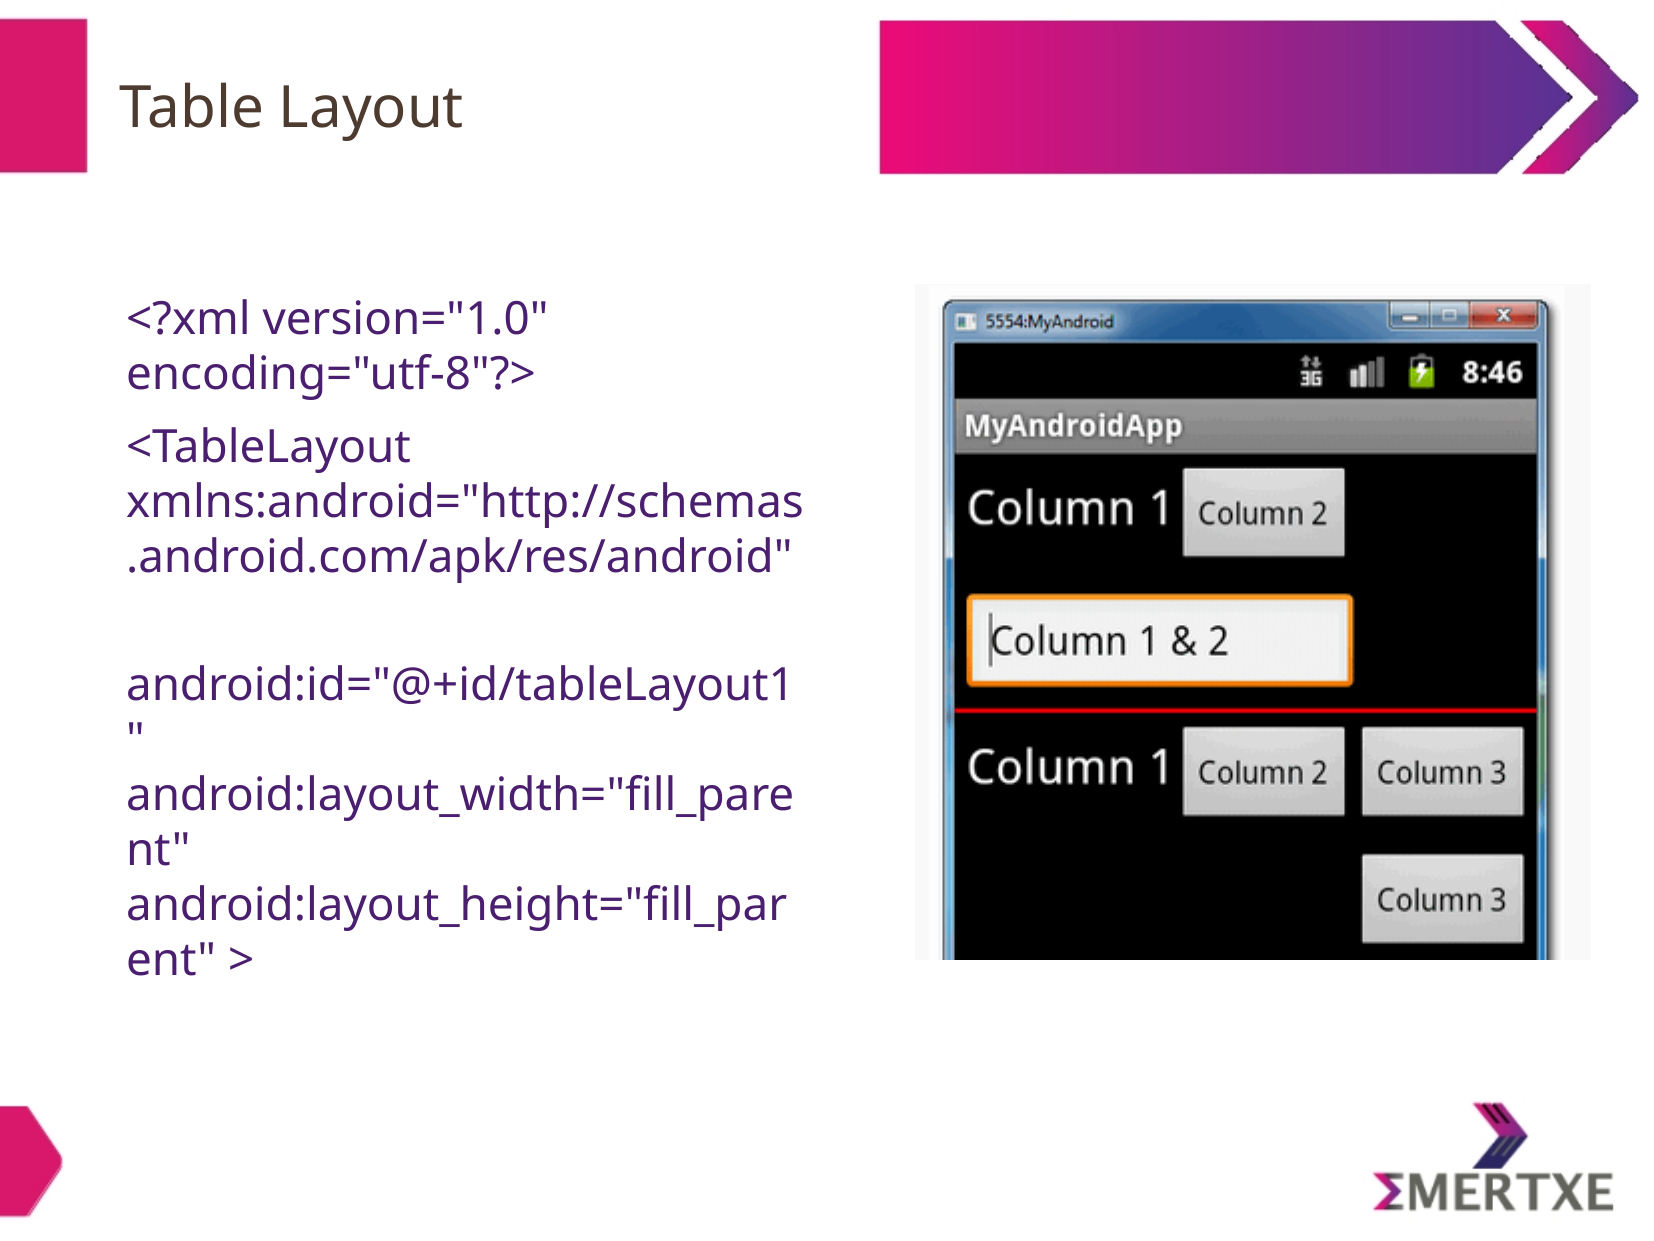

# Table Layout
<?xml version="1.0" encoding="utf-8"?>
<TableLayout xmlns:android="http://schemas.android.com/apk/res/android"
 android:id="@+id/tableLayout1" android:layout_width="fill_parent" android:layout_height="fill_parent" >